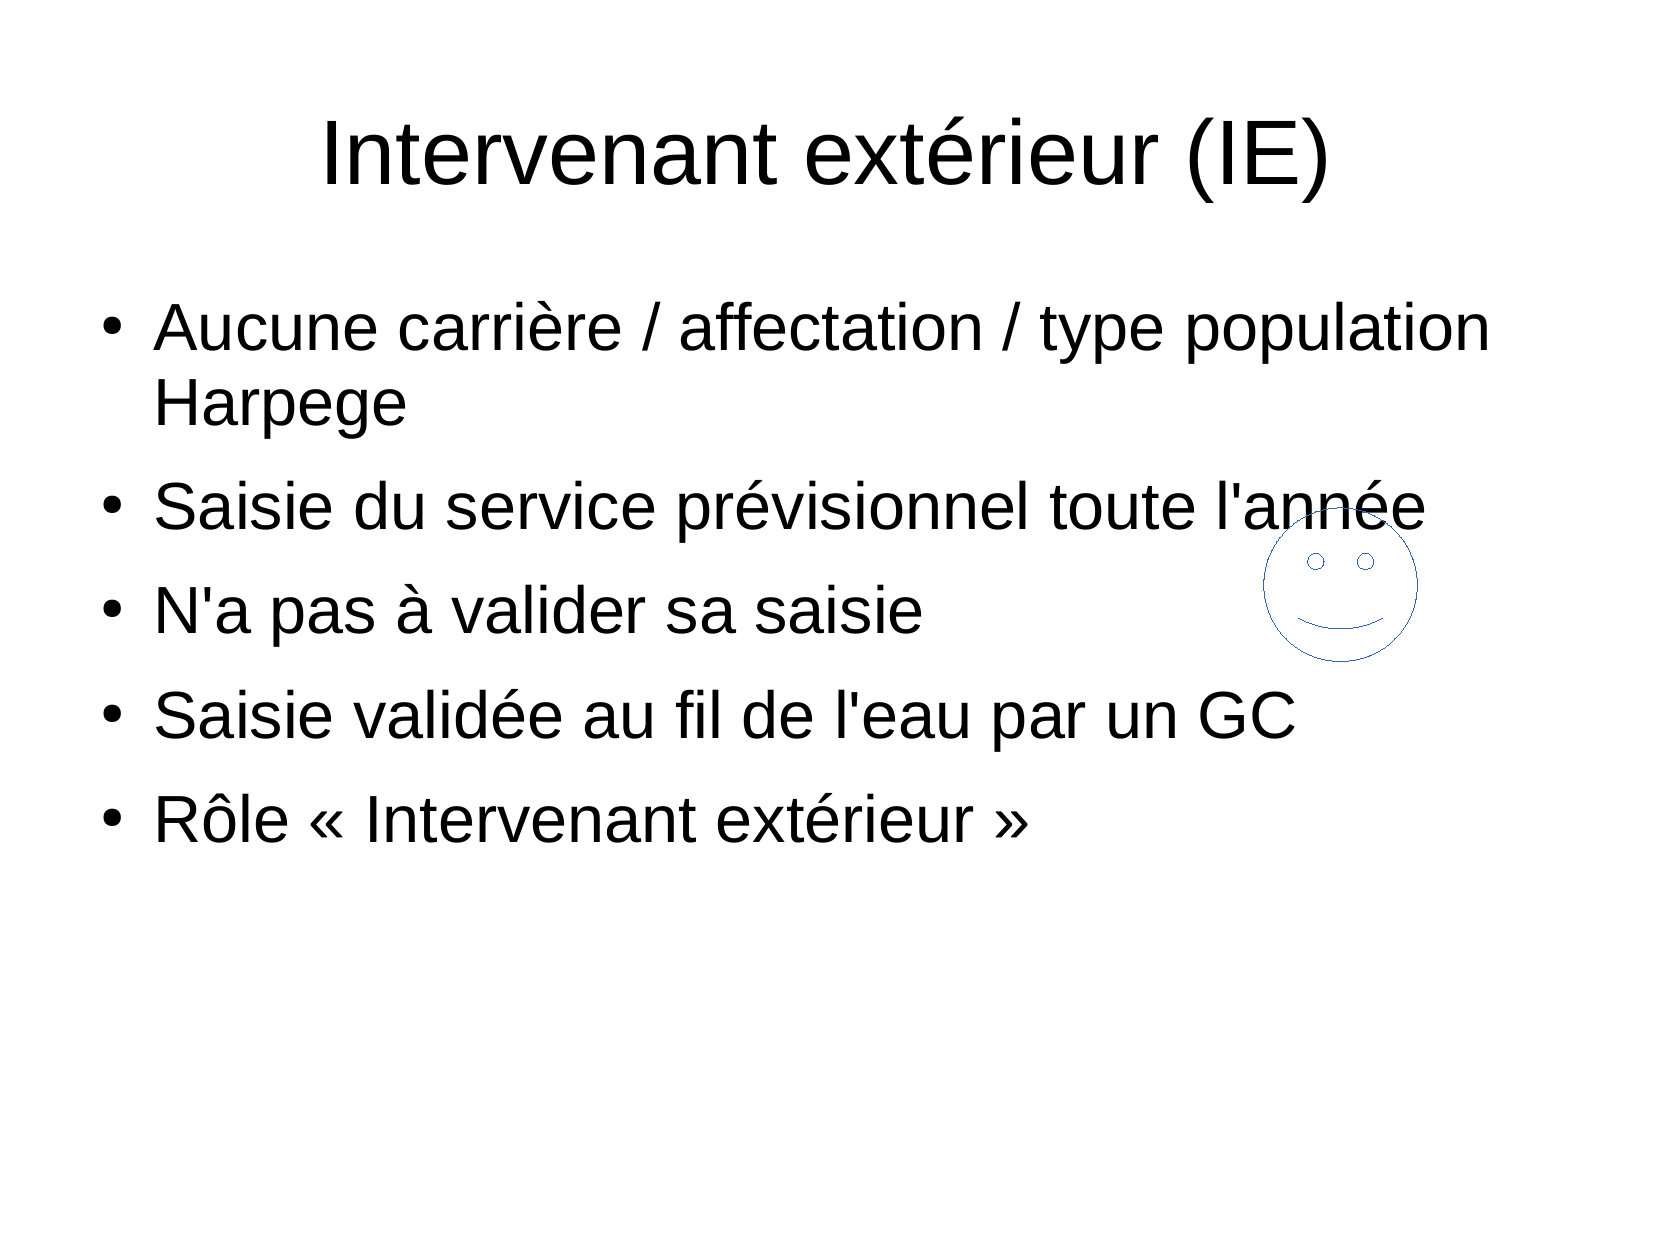

# Intervenant extérieur (IE)
Aucune carrière / affectation / type population Harpege
Saisie du service prévisionnel toute l'année
N'a pas à valider sa saisie
Saisie validée au fil de l'eau par un GC
Rôle « Intervenant extérieur »